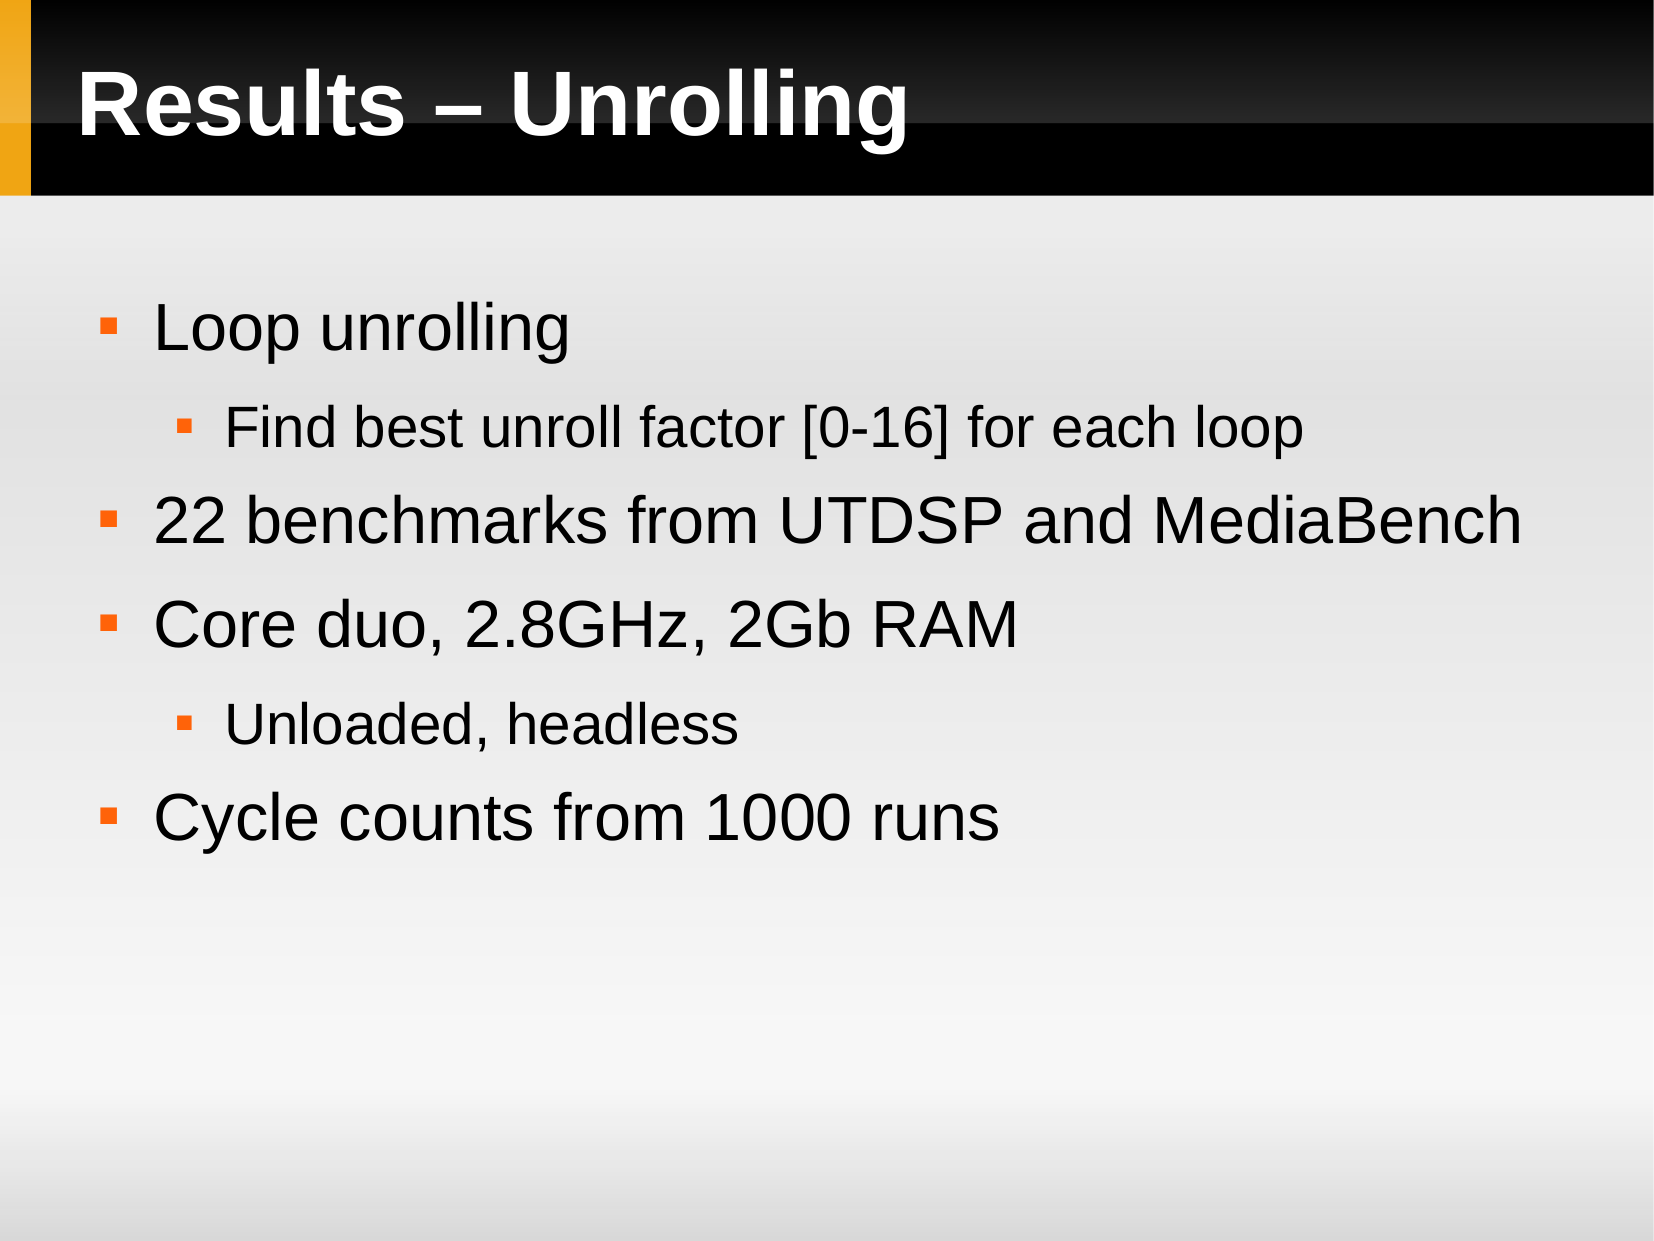

# Results – Unrolling
Loop unrolling
Find best unroll factor [0-16] for each loop
22 benchmarks from UTDSP and MediaBench
Core duo, 2.8GHz, 2Gb RAM
Unloaded, headless
Cycle counts from 1000 runs